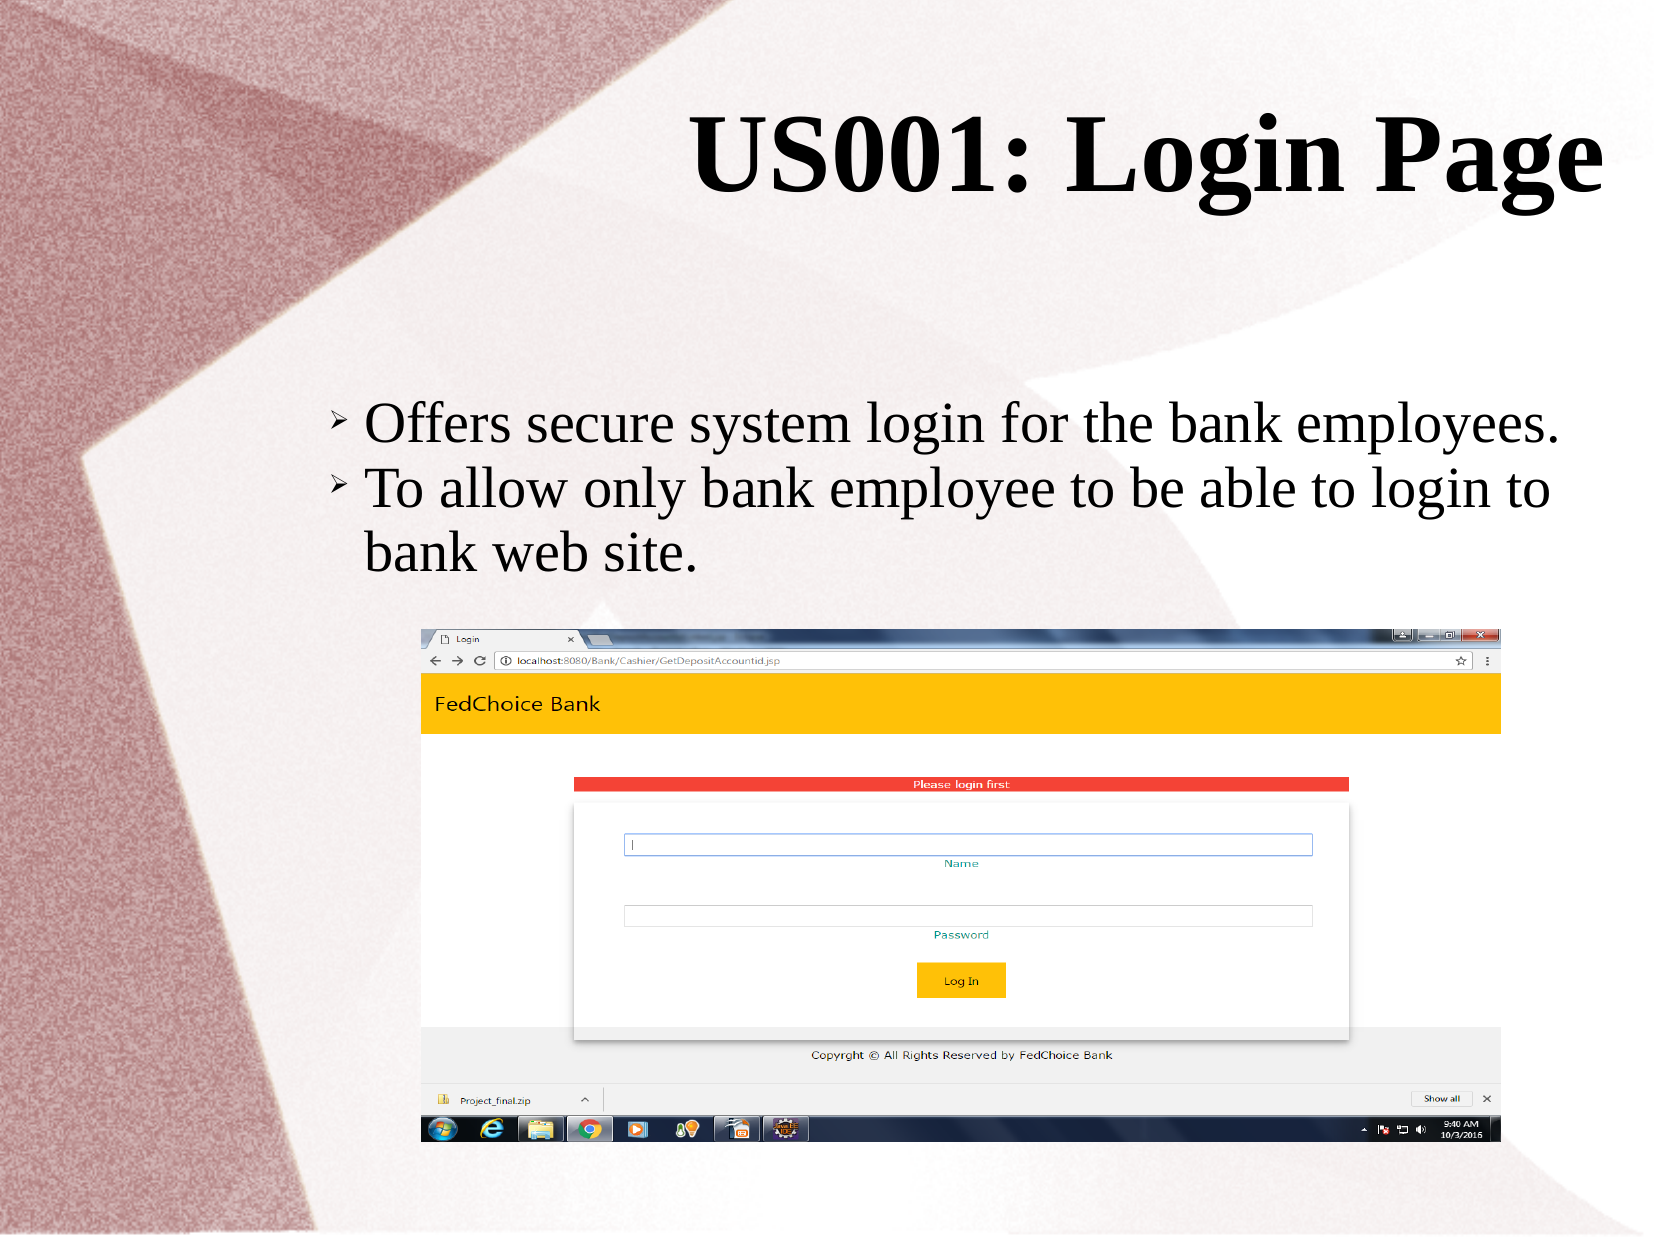

# US001: Login Page
Offers secure system login for the bank employees.
To allow only bank employee to be able to login to
bank web site.